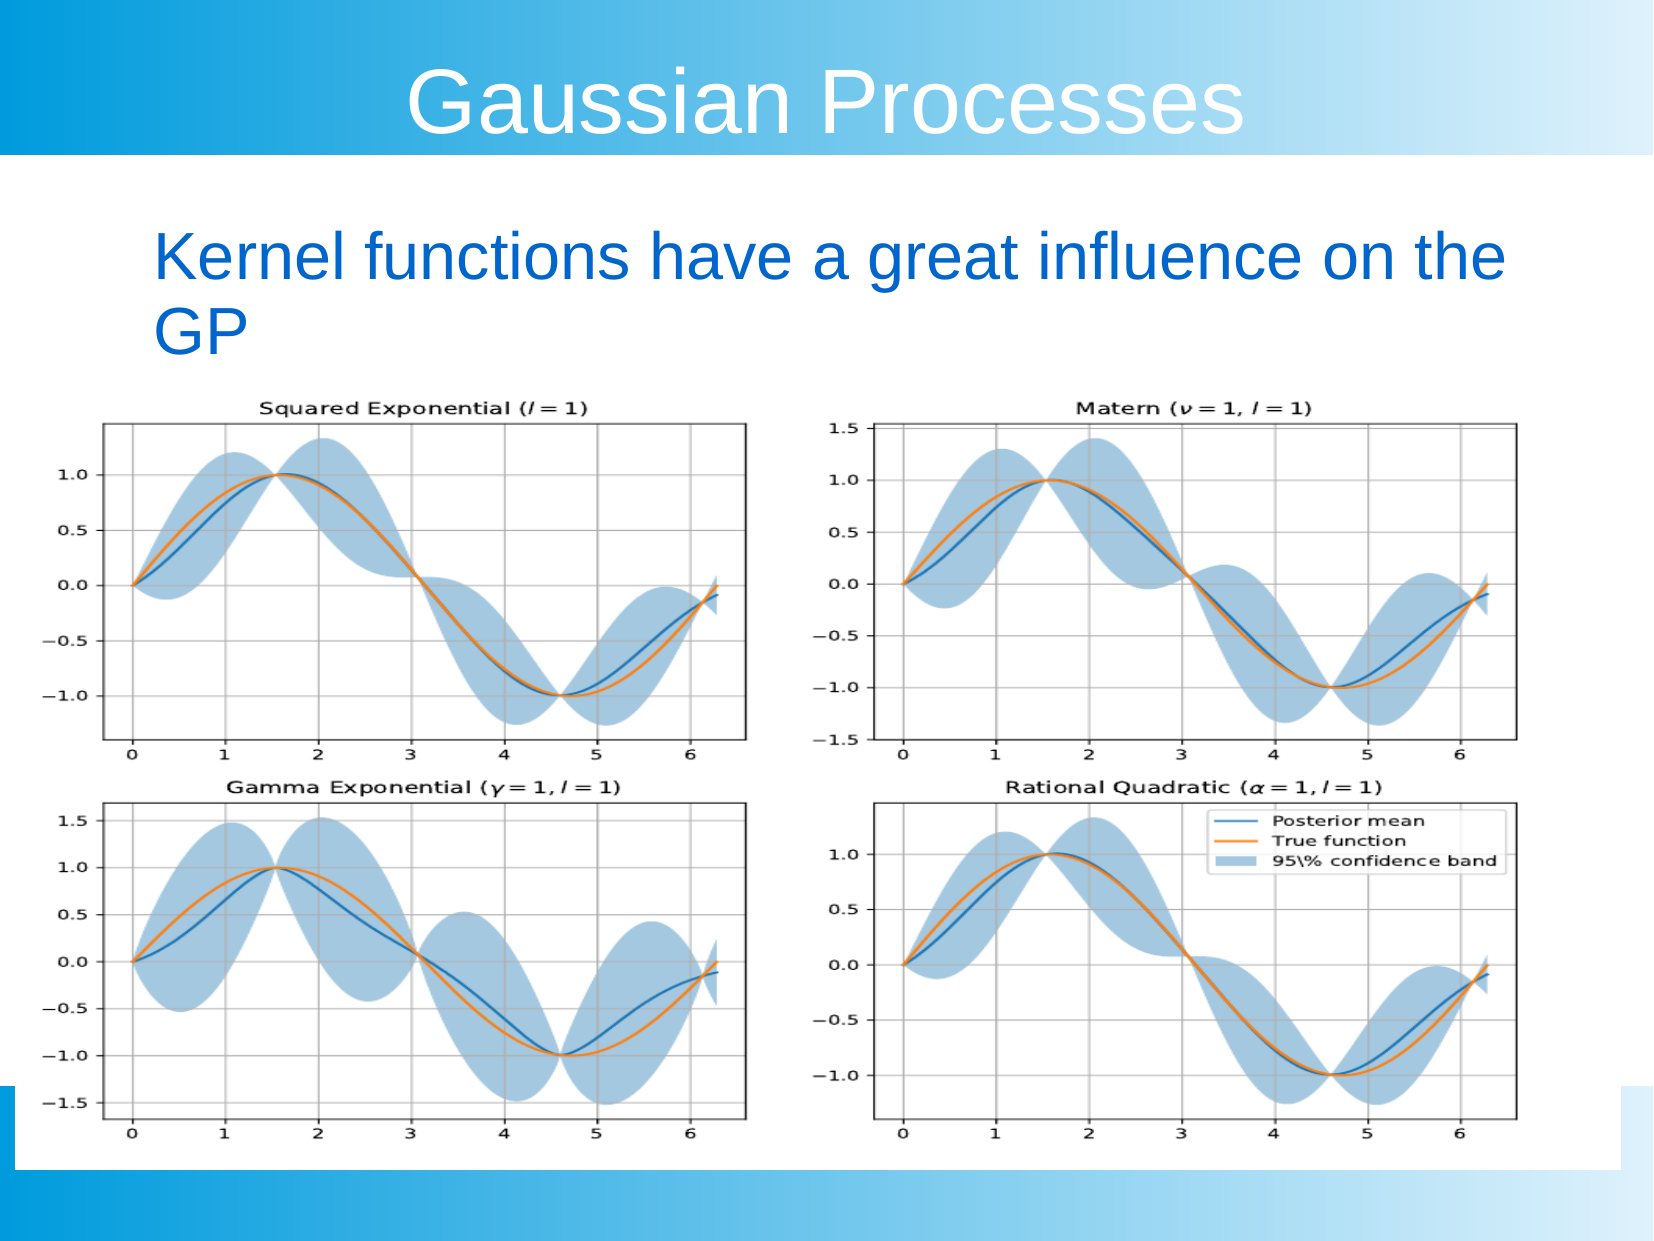

# Gaussian Processes
Kernel functions have a great influence on the GP